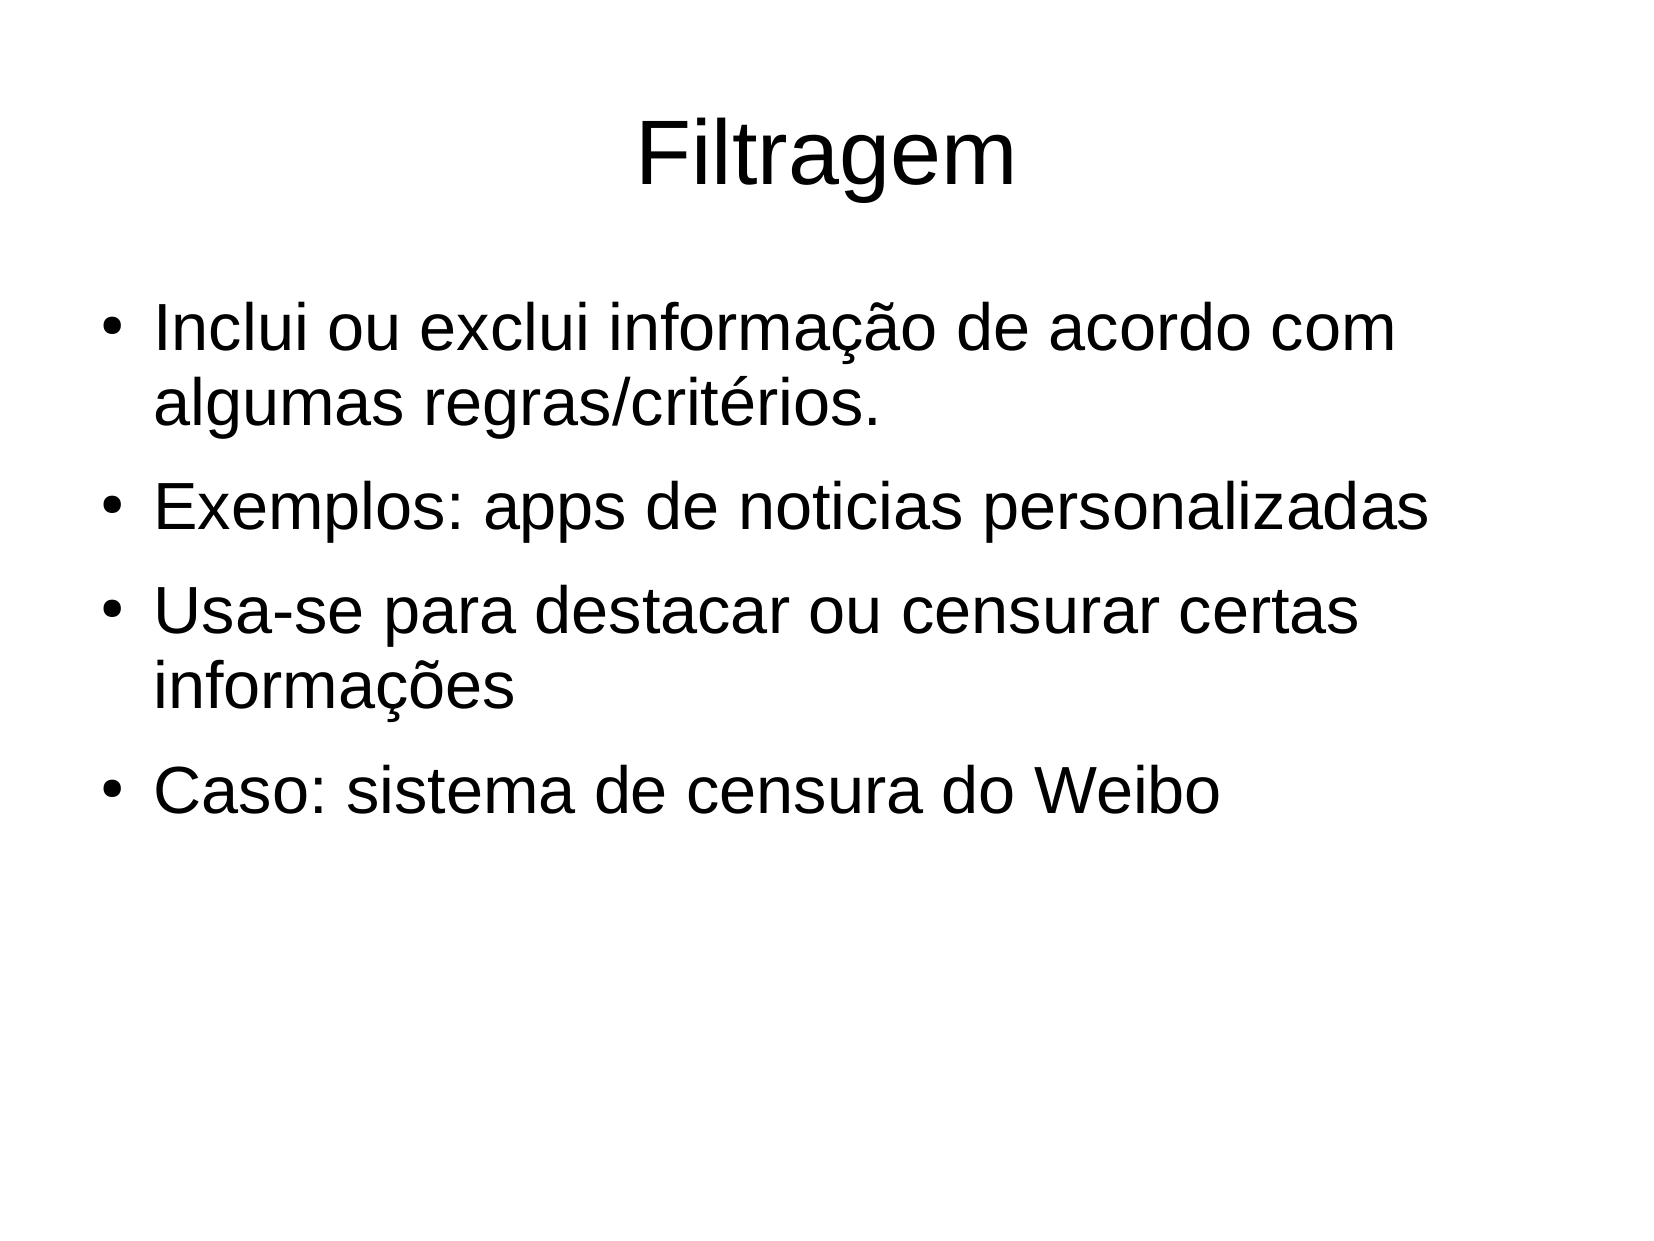

# Filtragem
Inclui ou exclui informação de acordo com algumas regras/critérios.
Exemplos: apps de noticias personalizadas
Usa-se para destacar ou censurar certas informações
Caso: sistema de censura do Weibo